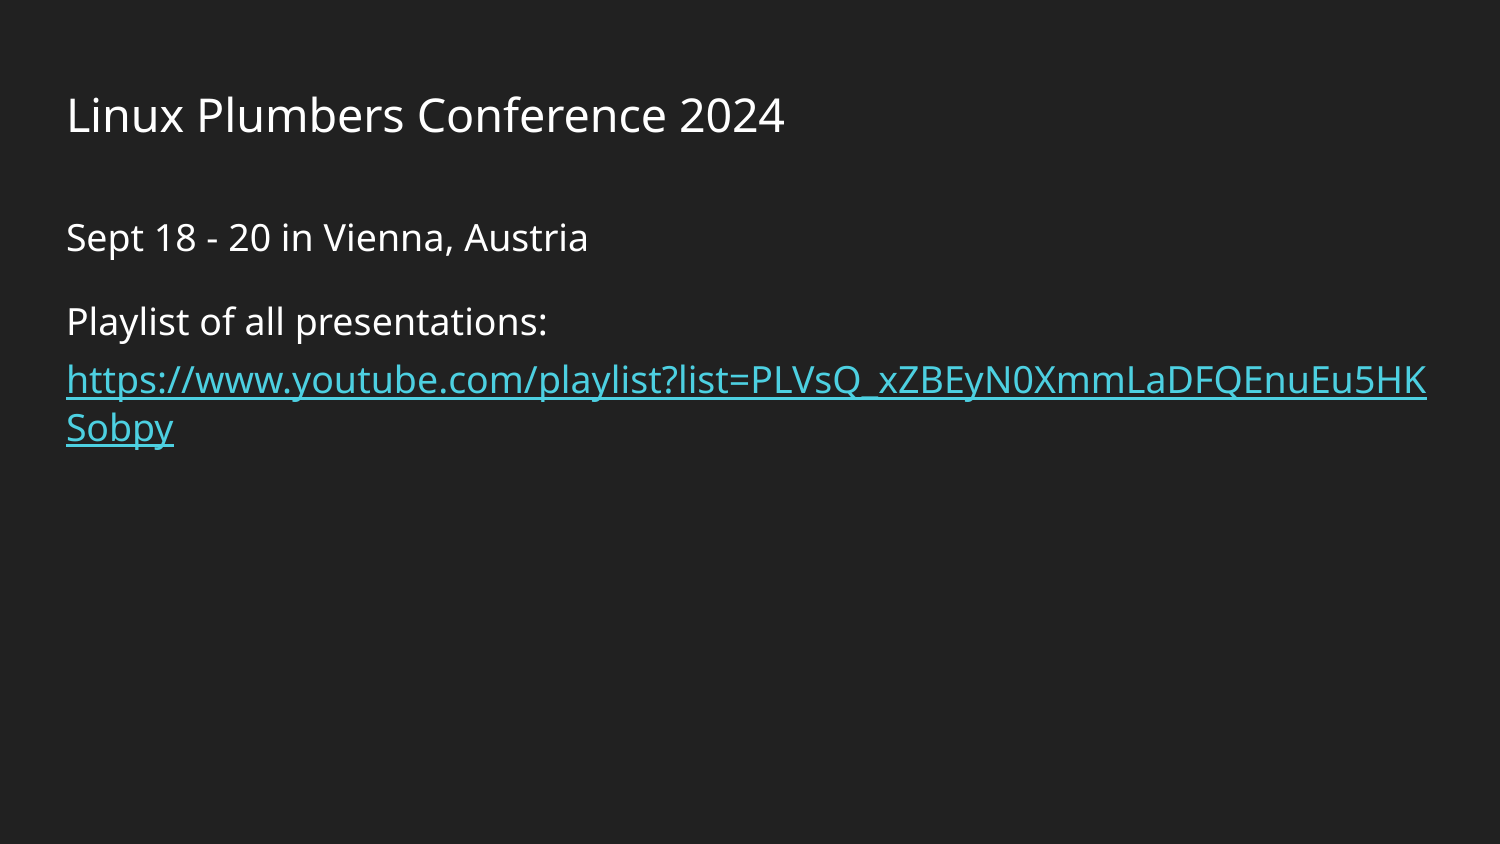

# Linux Plumbers Conference 2024
Sept 18 - 20 in Vienna, Austria
Playlist of all presentations: https://www.youtube.com/playlist?list=PLVsQ_xZBEyN0XmmLaDFQEnuEu5HKSobpy